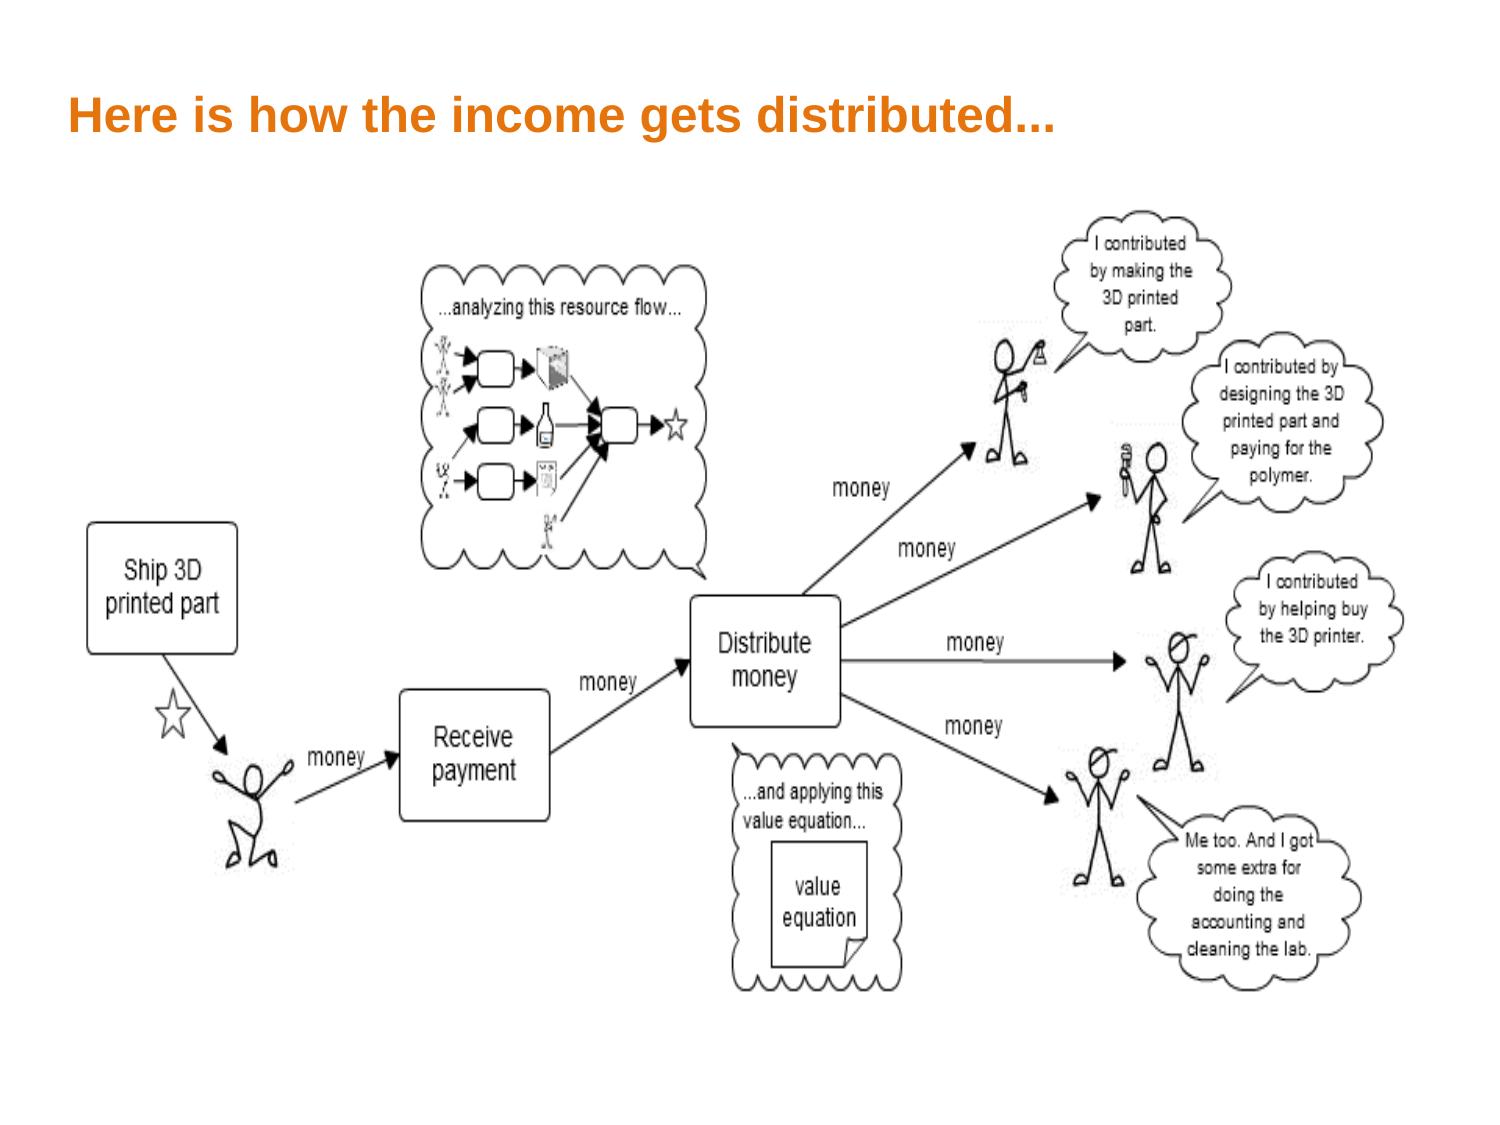

Here is how the income gets distributed...